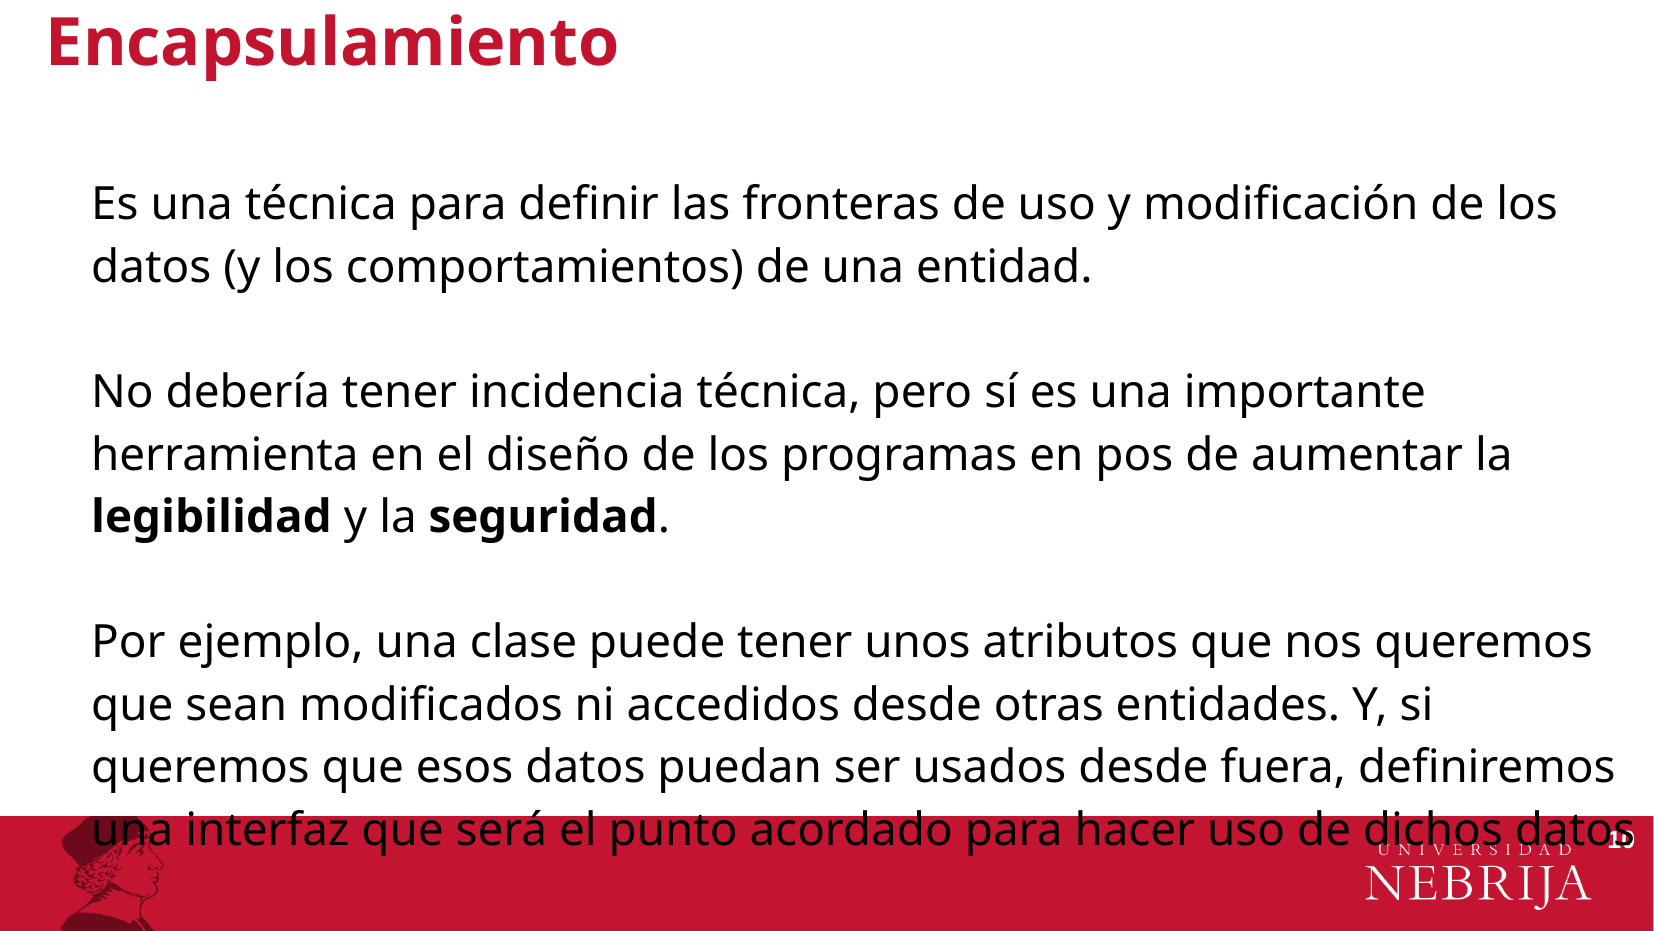

Encapsulamiento
Es una técnica para definir las fronteras de uso y modificación de los datos (y los comportamientos) de una entidad.
No debería tener incidencia técnica, pero sí es una importante herramienta en el diseño de los programas en pos de aumentar la legibilidad y la seguridad.
Por ejemplo, una clase puede tener unos atributos que nos queremos que sean modificados ni accedidos desde otras entidades. Y, si queremos que esos datos puedan ser usados desde fuera, definiremos una interfaz que será el punto acordado para hacer uso de dichos datos